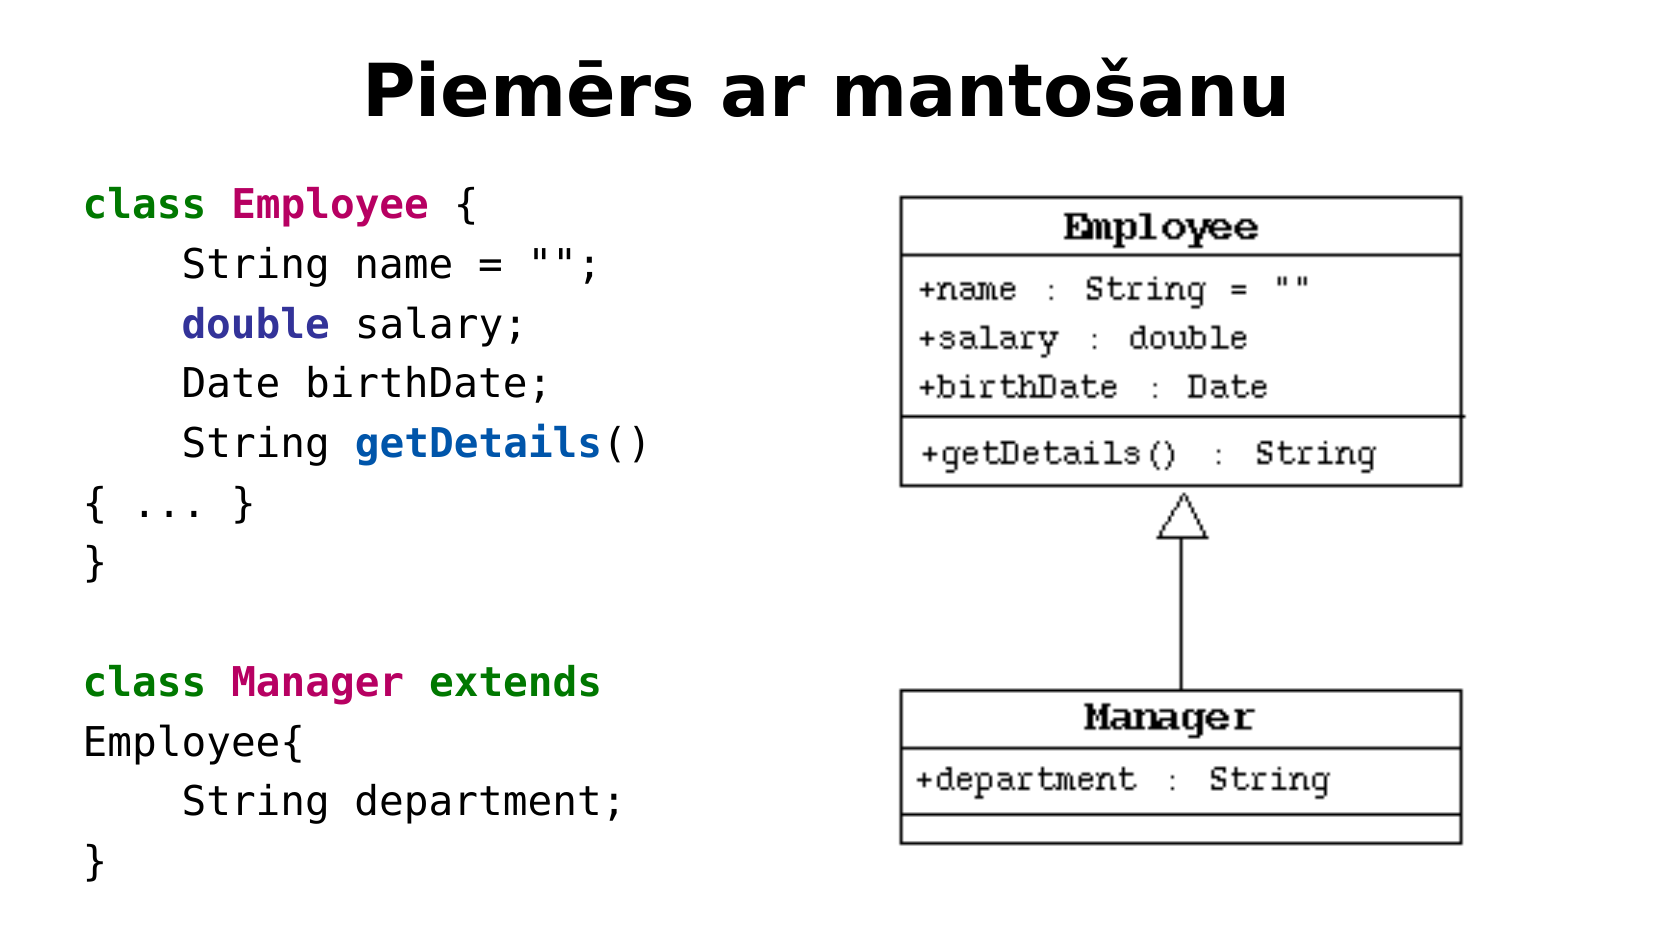

# Piemērs ar mantošanu
class Employee {
 String name = "";
 double salary;
 Date birthDate;
 String getDetails() { ... }
}
class Manager extends Employee{
 String department;
}